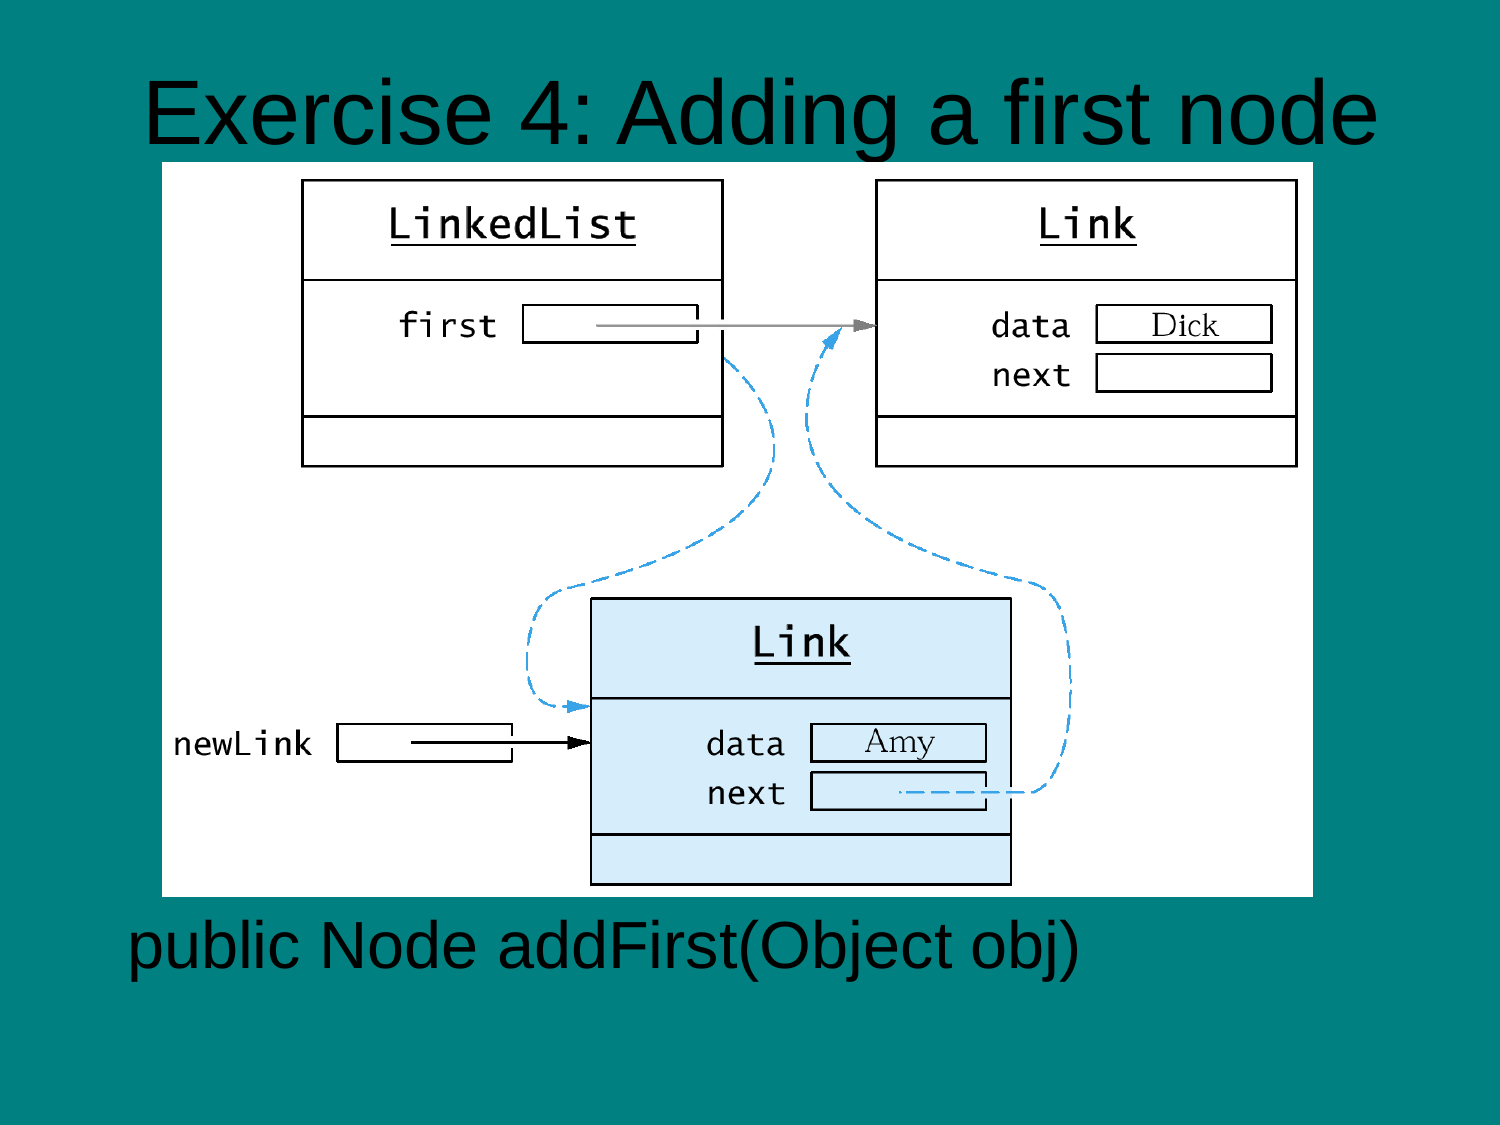

# Exercise 4: Adding a first node
public Node addFirst(Object obj)